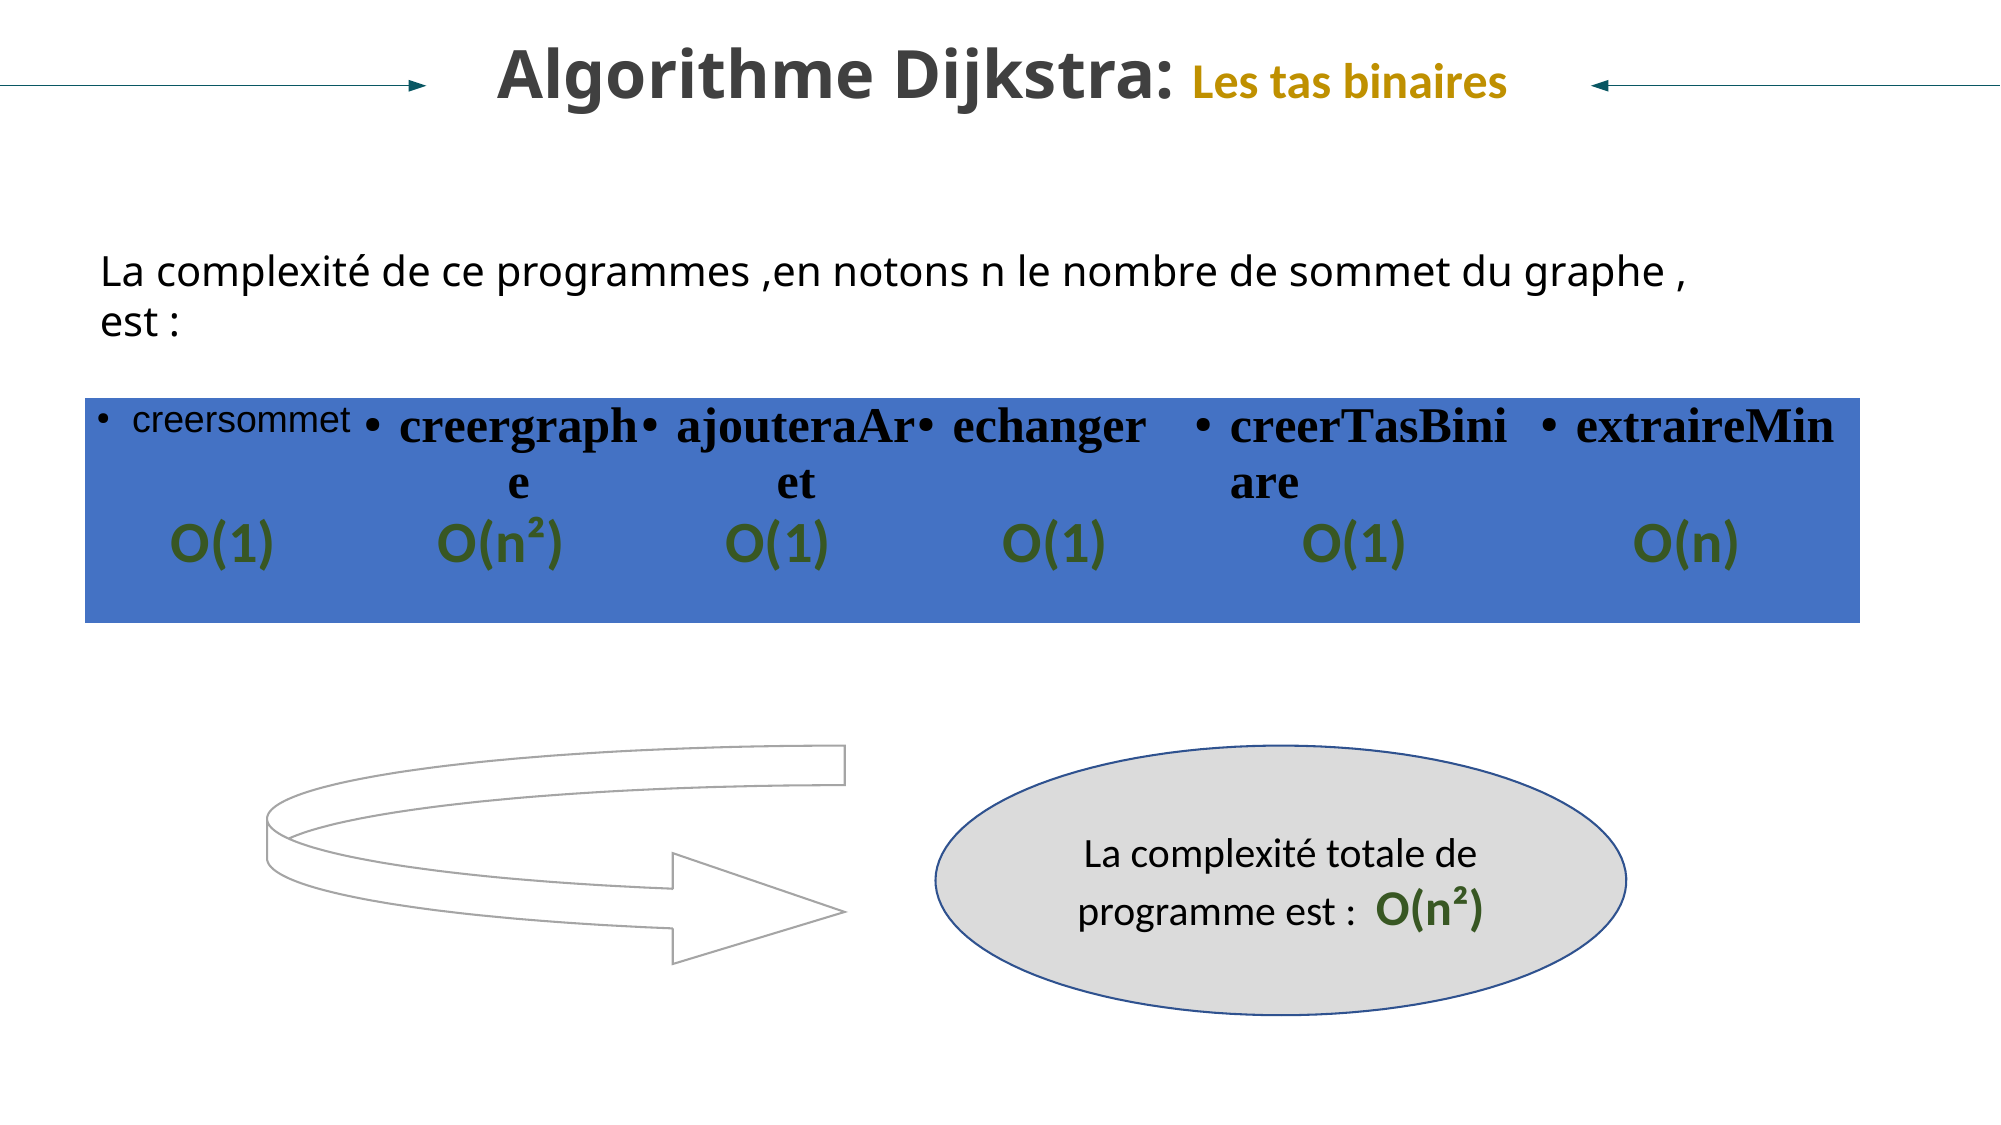

Algorithme Dijkstra: Les tas binaires
# Analyse du projet : diapositive 3
La complexité de ce programmes ,en notons n le nombre de sommet du graphe , est :
| creersommet | creergraphe | ajouteraAret | echanger | creerTasBiniare | extraireMin |
| --- | --- | --- | --- | --- | --- |
| O(1) | O(n²) | O(1) | O(1) | O(1) | O(n) |
La complexité totale de programme est : O(n²)